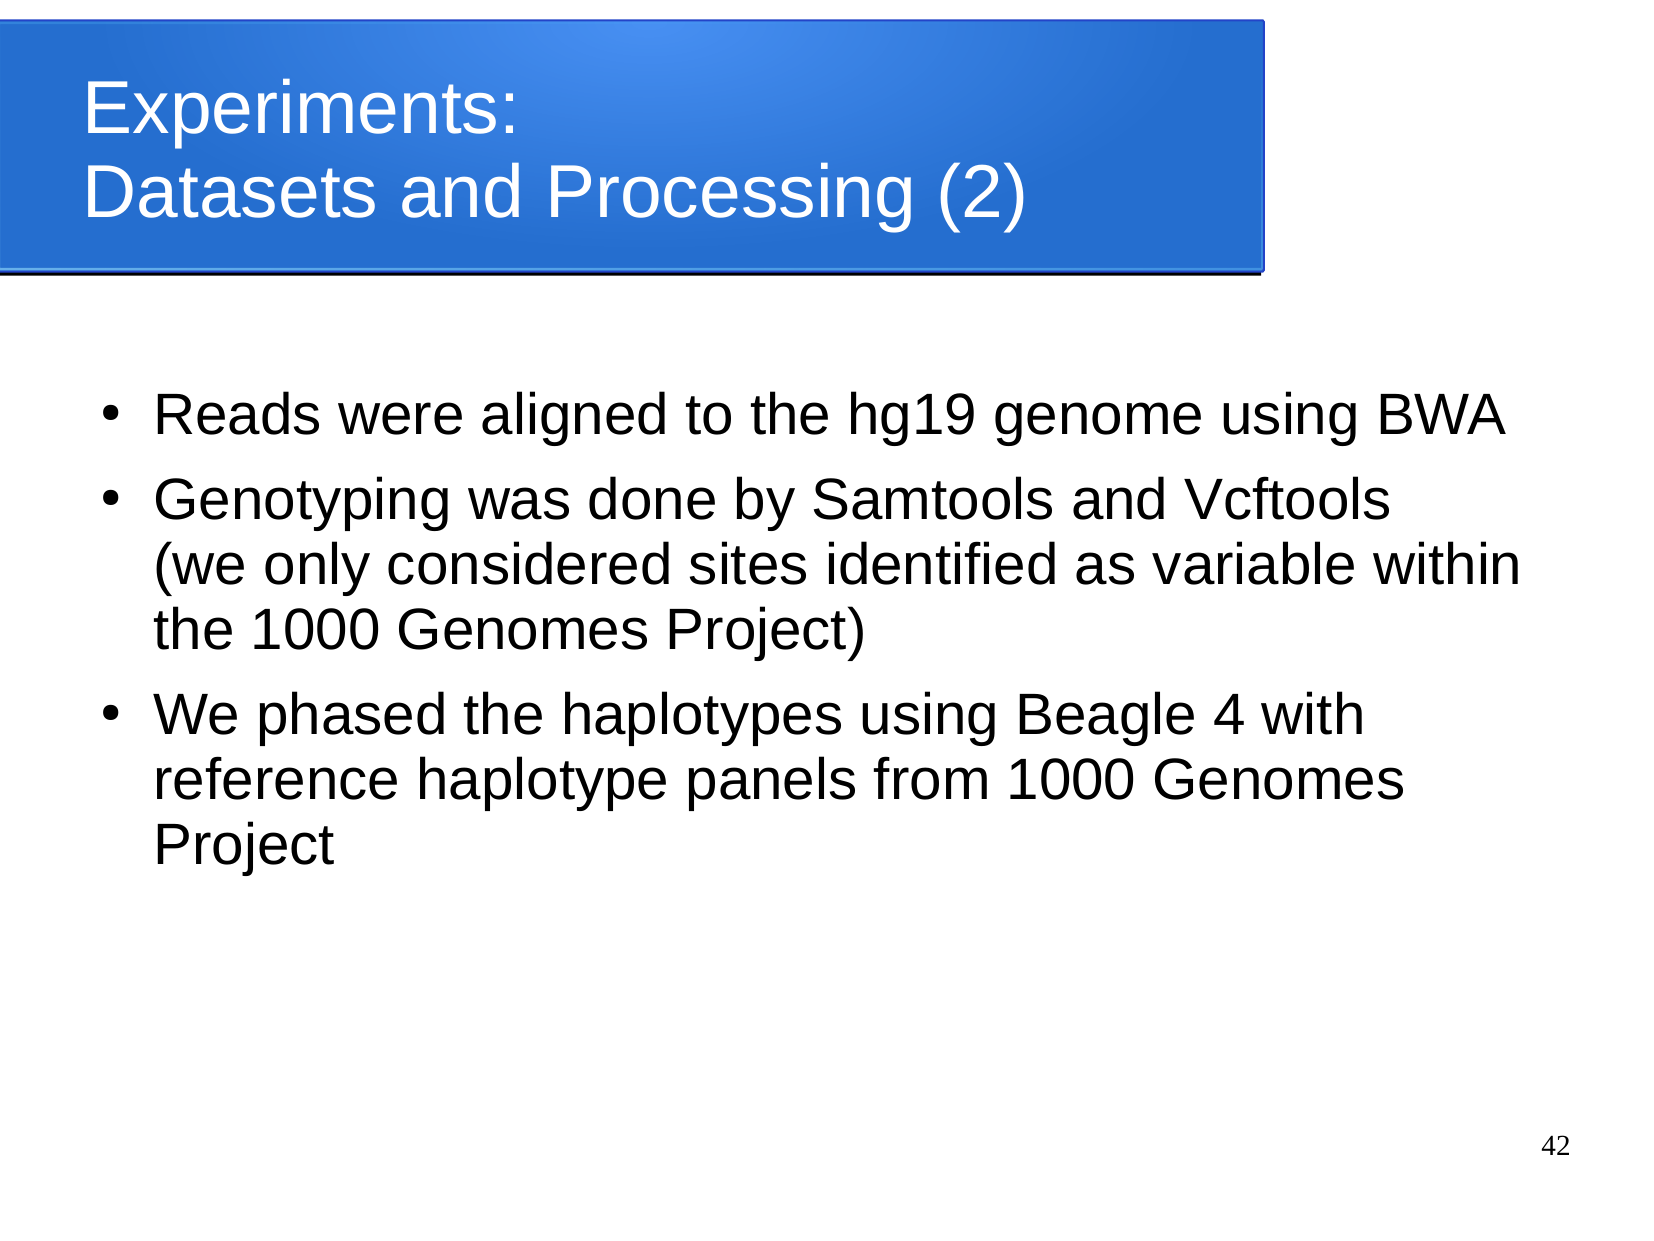

# Experiments: Datasets and Processing (2)
Reads were aligned to the hg19 genome using BWA
Genotyping was done by Samtools and Vcftools
(we only considered sites identified as variable within the 1000 Genomes Project)
We phased the haplotypes using Beagle 4 with reference haplotype panels from 1000 Genomes Project
42